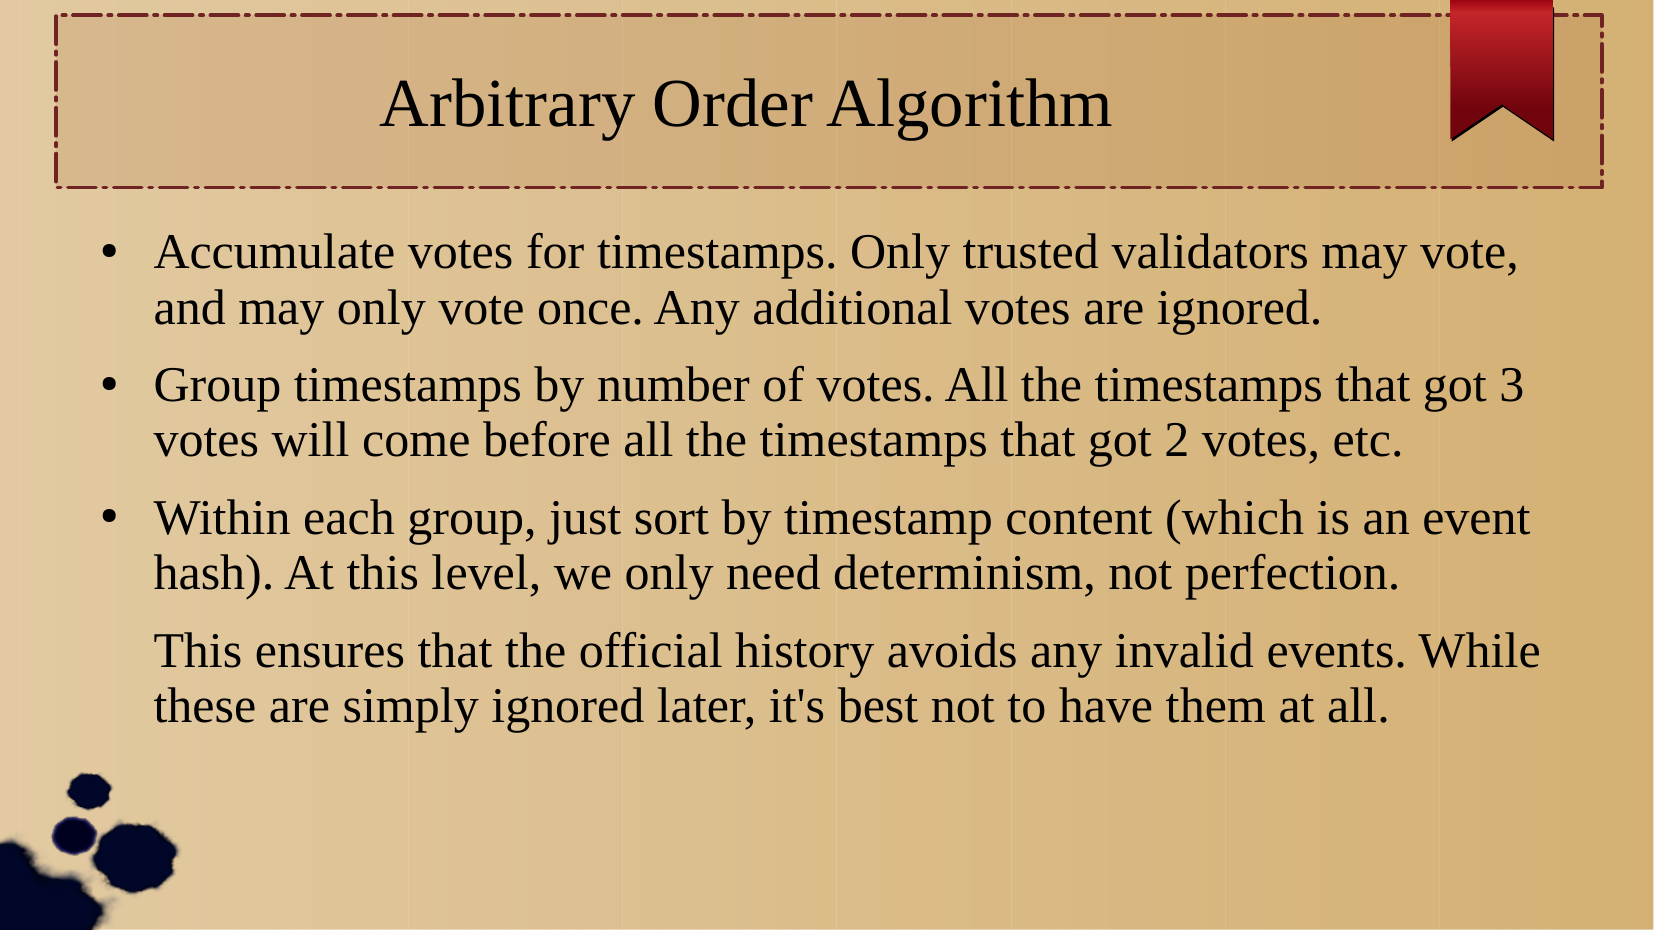

# Arbitrary Order Algorithm
Accumulate votes for timestamps. Only trusted validators may vote, and may only vote once. Any additional votes are ignored.
Group timestamps by number of votes. All the timestamps that got 3 votes will come before all the timestamps that got 2 votes, etc.
Within each group, just sort by timestamp content (which is an event hash). At this level, we only need determinism, not perfection.
This ensures that the official history avoids any invalid events. While these are simply ignored later, it's best not to have them at all.